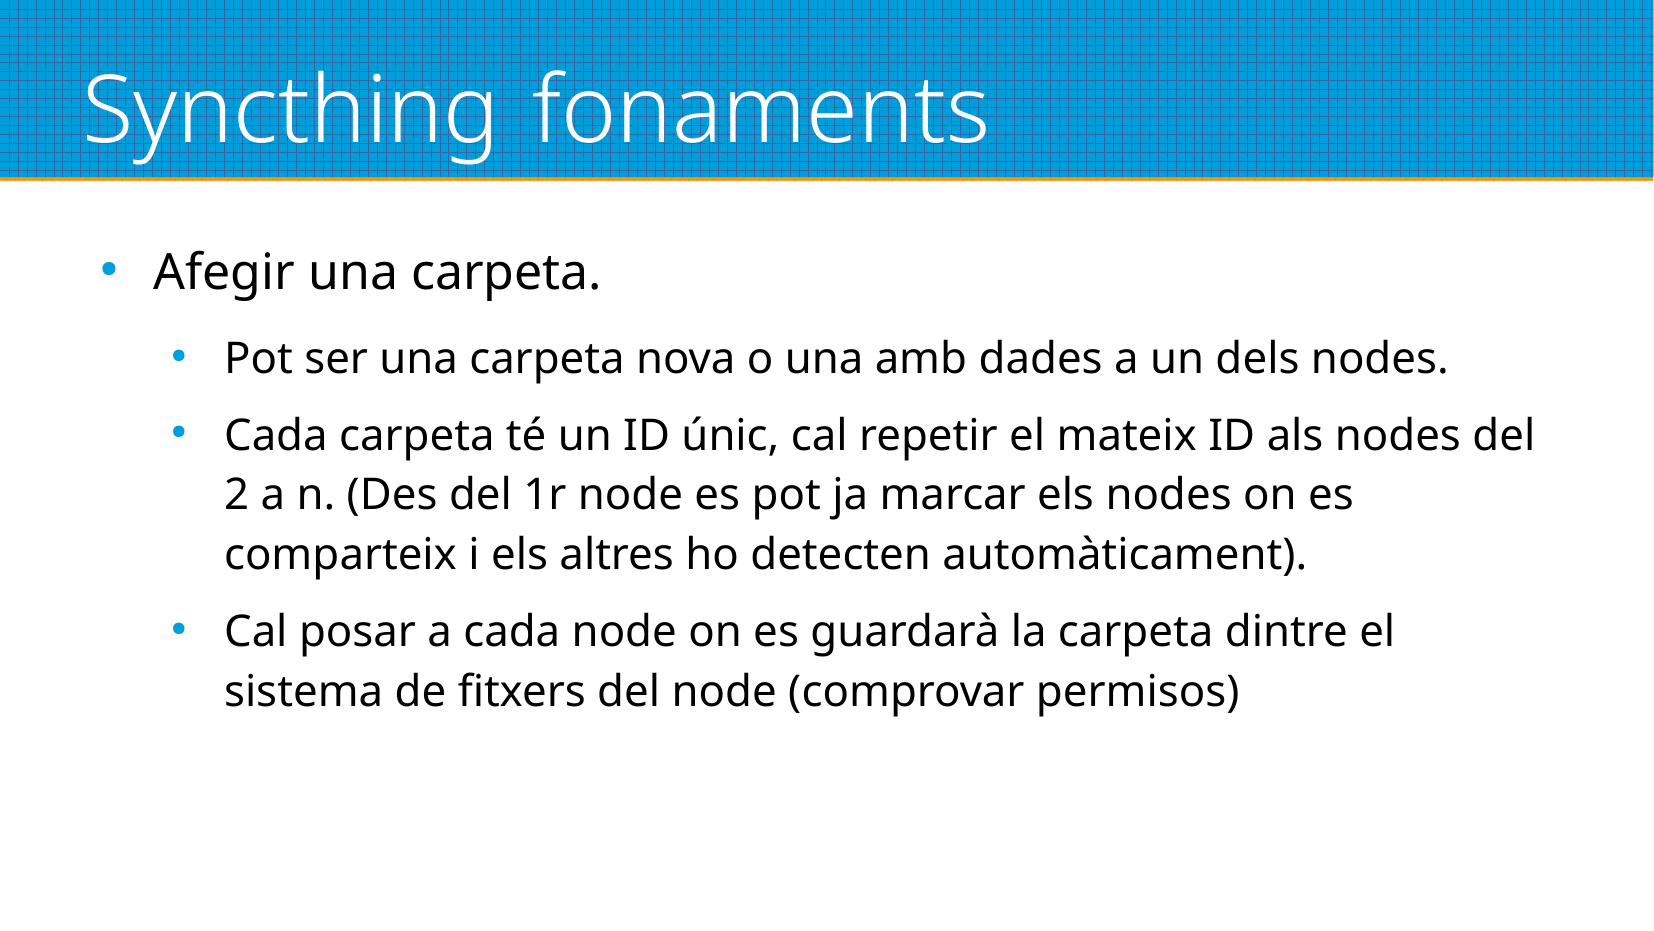

# Syncthing	fonaments
Afegir una carpeta.
Pot ser una carpeta nova o una amb dades a un dels nodes.
Cada carpeta té un ID únic, cal repetir el mateix ID als nodes del 2 a n. (Des del 1r node es pot ja marcar els nodes on es comparteix i els altres ho detecten automàticament).
Cal posar a cada node on es guardarà la carpeta dintre el sistema de fitxers del node (comprovar permisos)